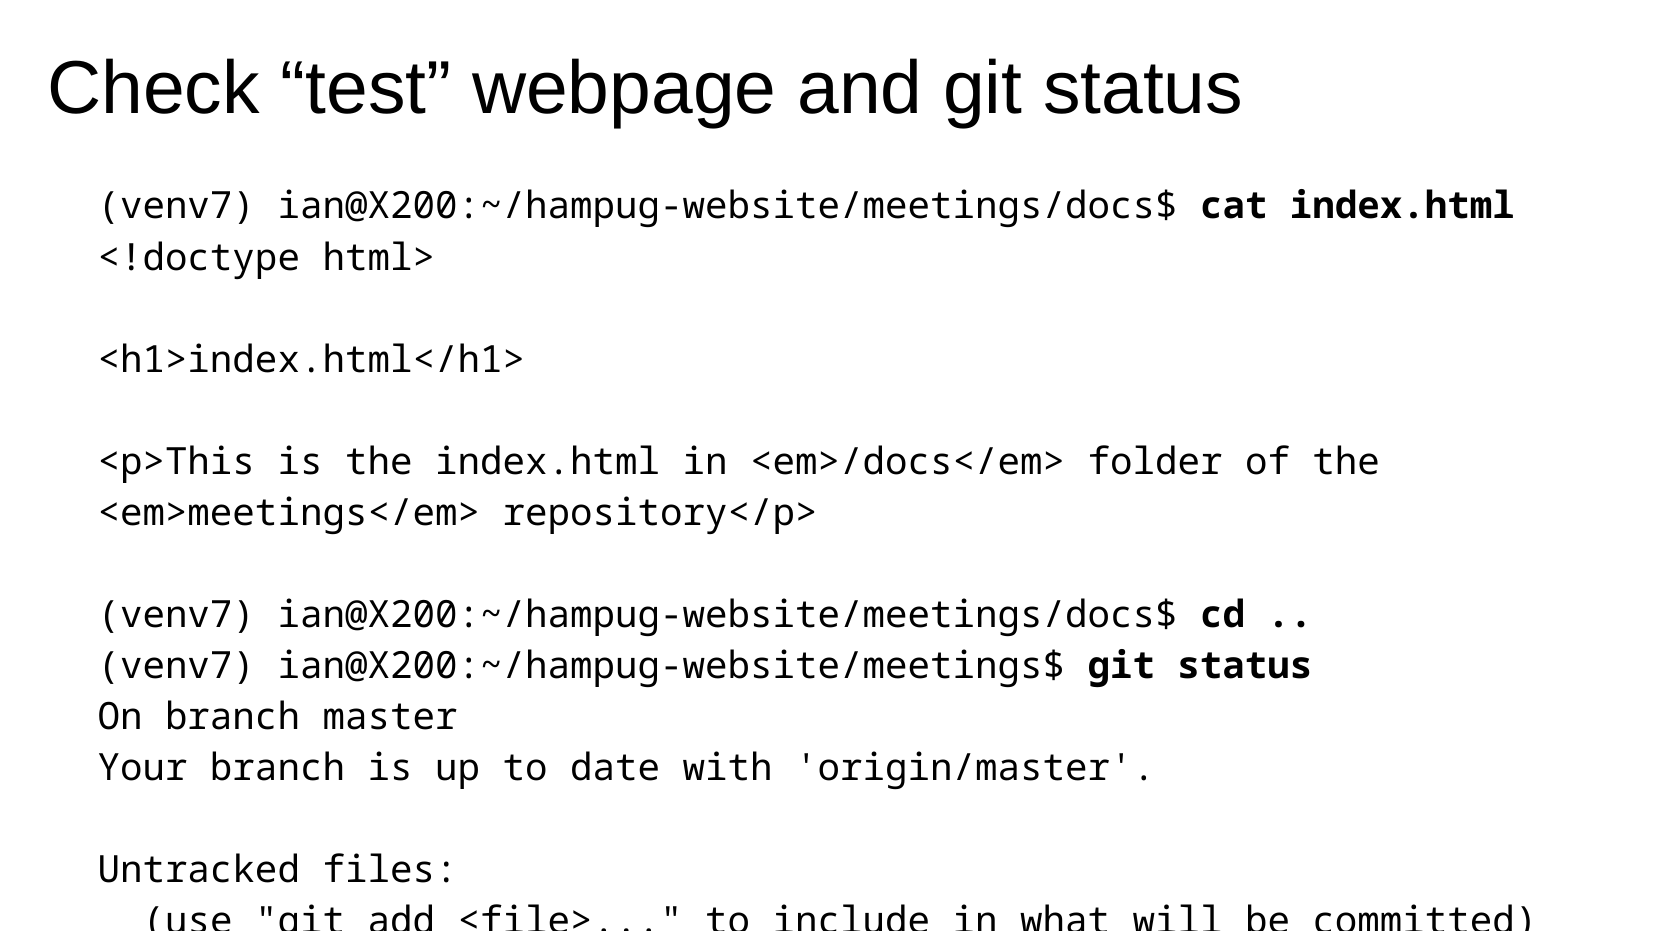

# Check “test” webpage and git status
(venv7) ian@X200:~/hampug-website/meetings/docs$ cat index.html
<!doctype html>
<h1>index.html</h1>
<p>This is the index.html in <em>/docs</em> folder of the <em>meetings</em> repository</p>
(venv7) ian@X200:~/hampug-website/meetings/docs$ cd ..
(venv7) ian@X200:~/hampug-website/meetings$ git status
On branch master
Your branch is up to date with 'origin/master'.
Untracked files:
 (use "git add <file>..." to include in what will be committed)
	docs/
nothing added to commit but untracked files present (use "git add" to track)